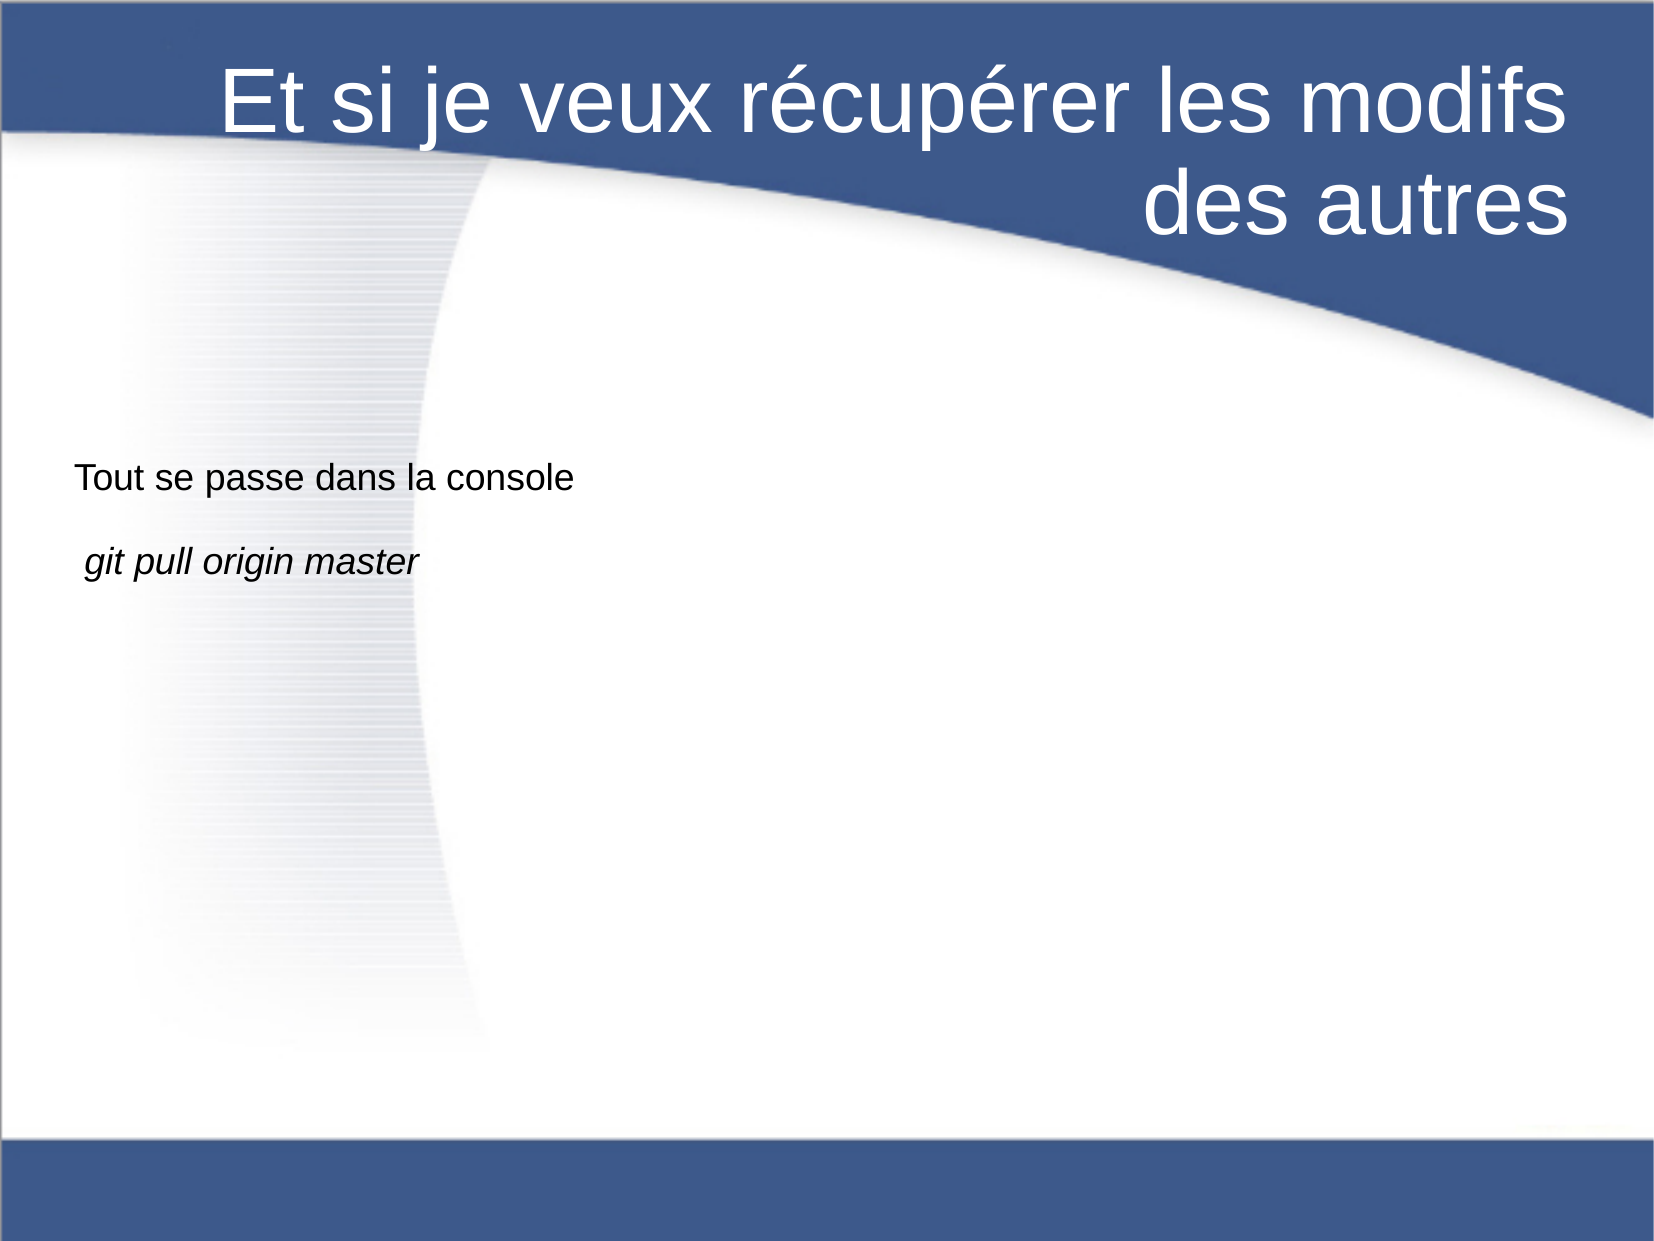

# Et si je veux récupérer les modifs des autres
Tout se passe dans la console
 git pull origin master